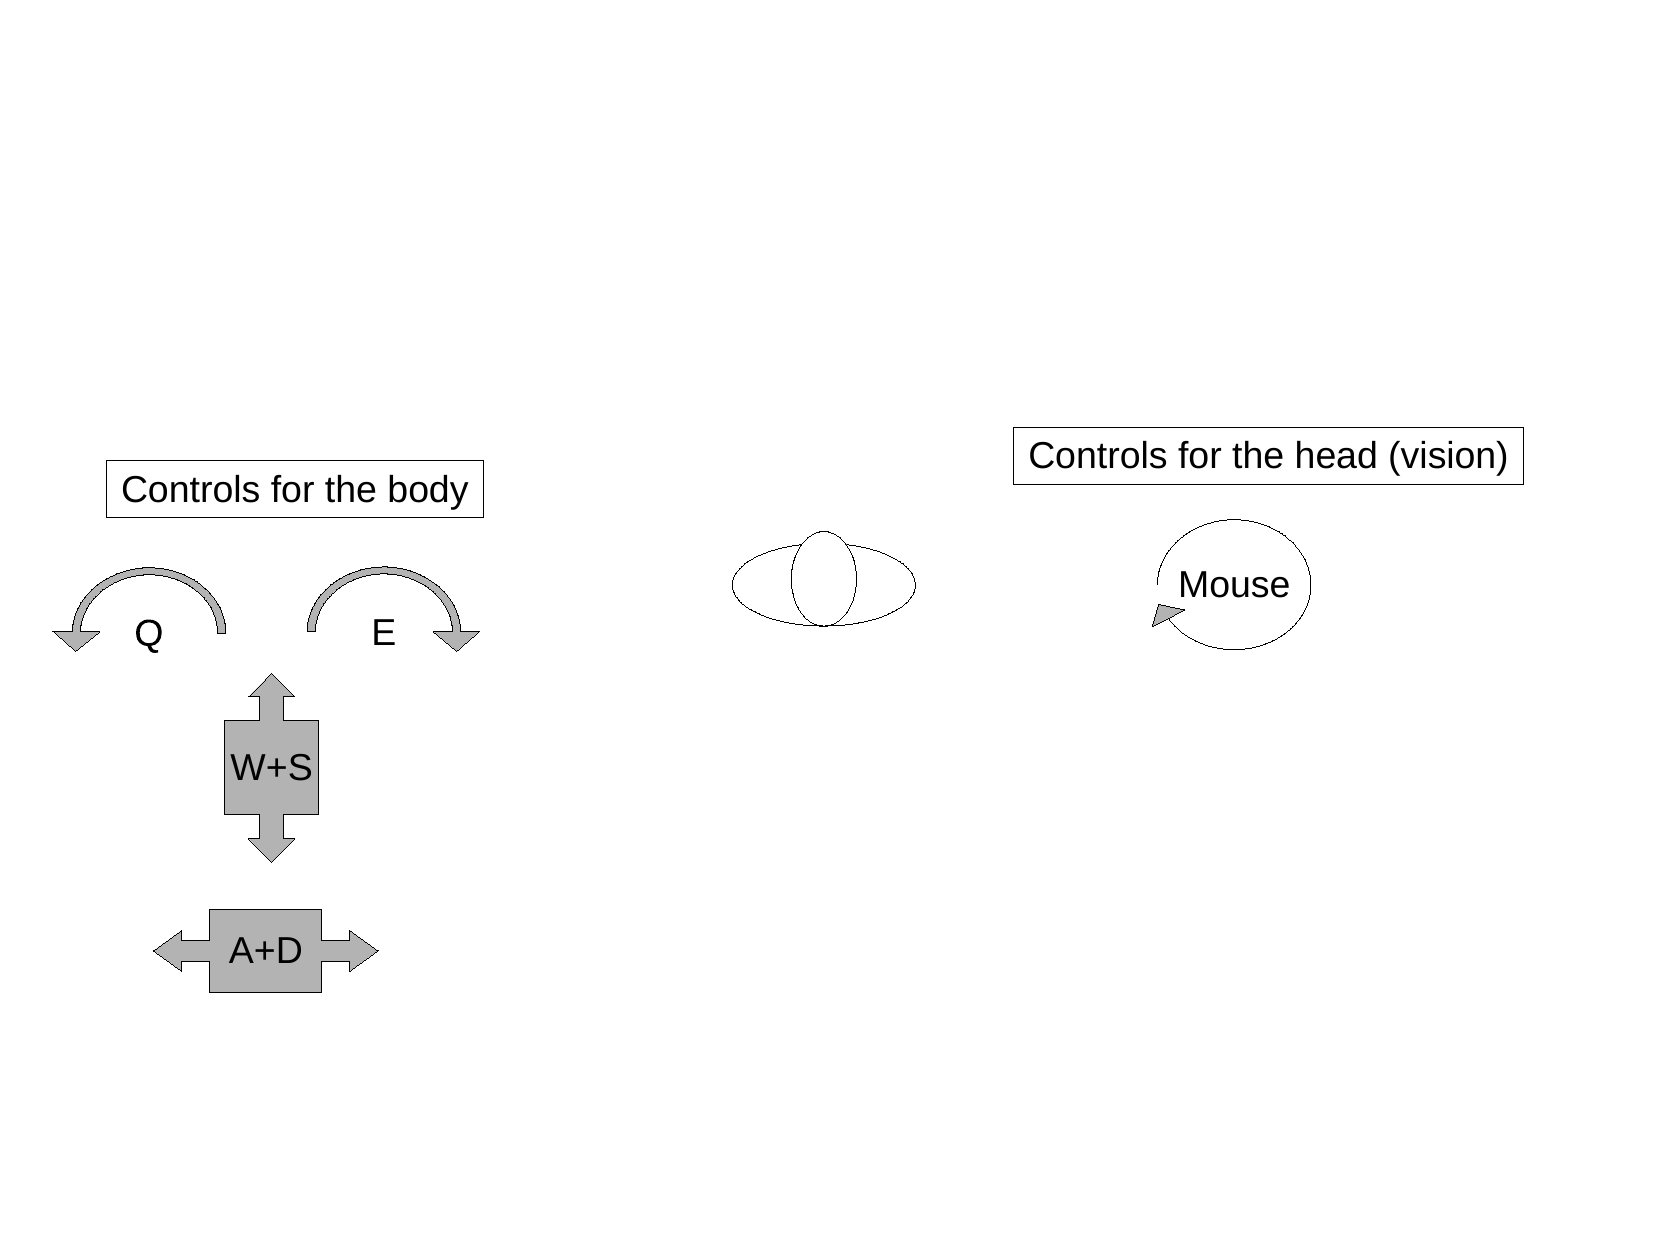

Controls for the head (vision)
Controls for the body
Mouse
E
Q
W+S
A+D